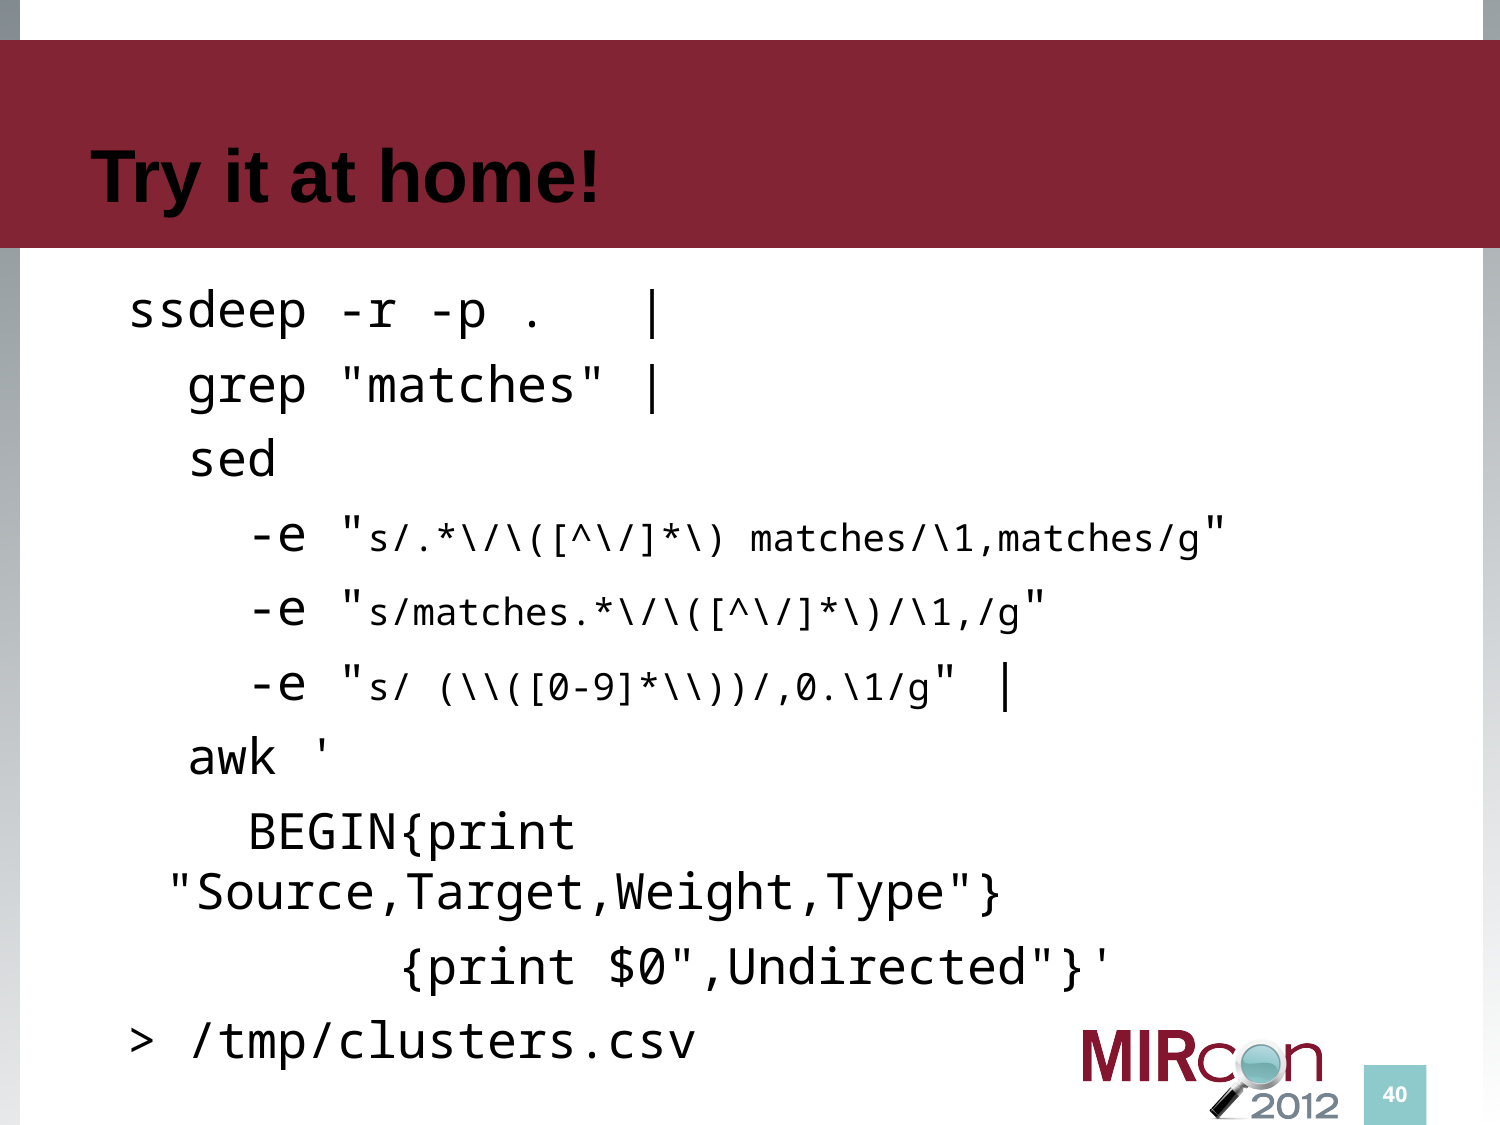

# Try it at home!
ssdeep -r -p . |
 grep "matches" |
 sed
 -e "s/.*\/\([^\/]*\) matches/\1,matches/g"
 -e "s/matches.*\/\([^\/]*\)/\1,/g"
 -e "s/ (\\([0-9]*\\))/,0.\1/g" |
 awk '
 BEGIN{print "Source,Target,Weight,Type"}
 {print $0",Undirected"}'
> /tmp/clusters.csv